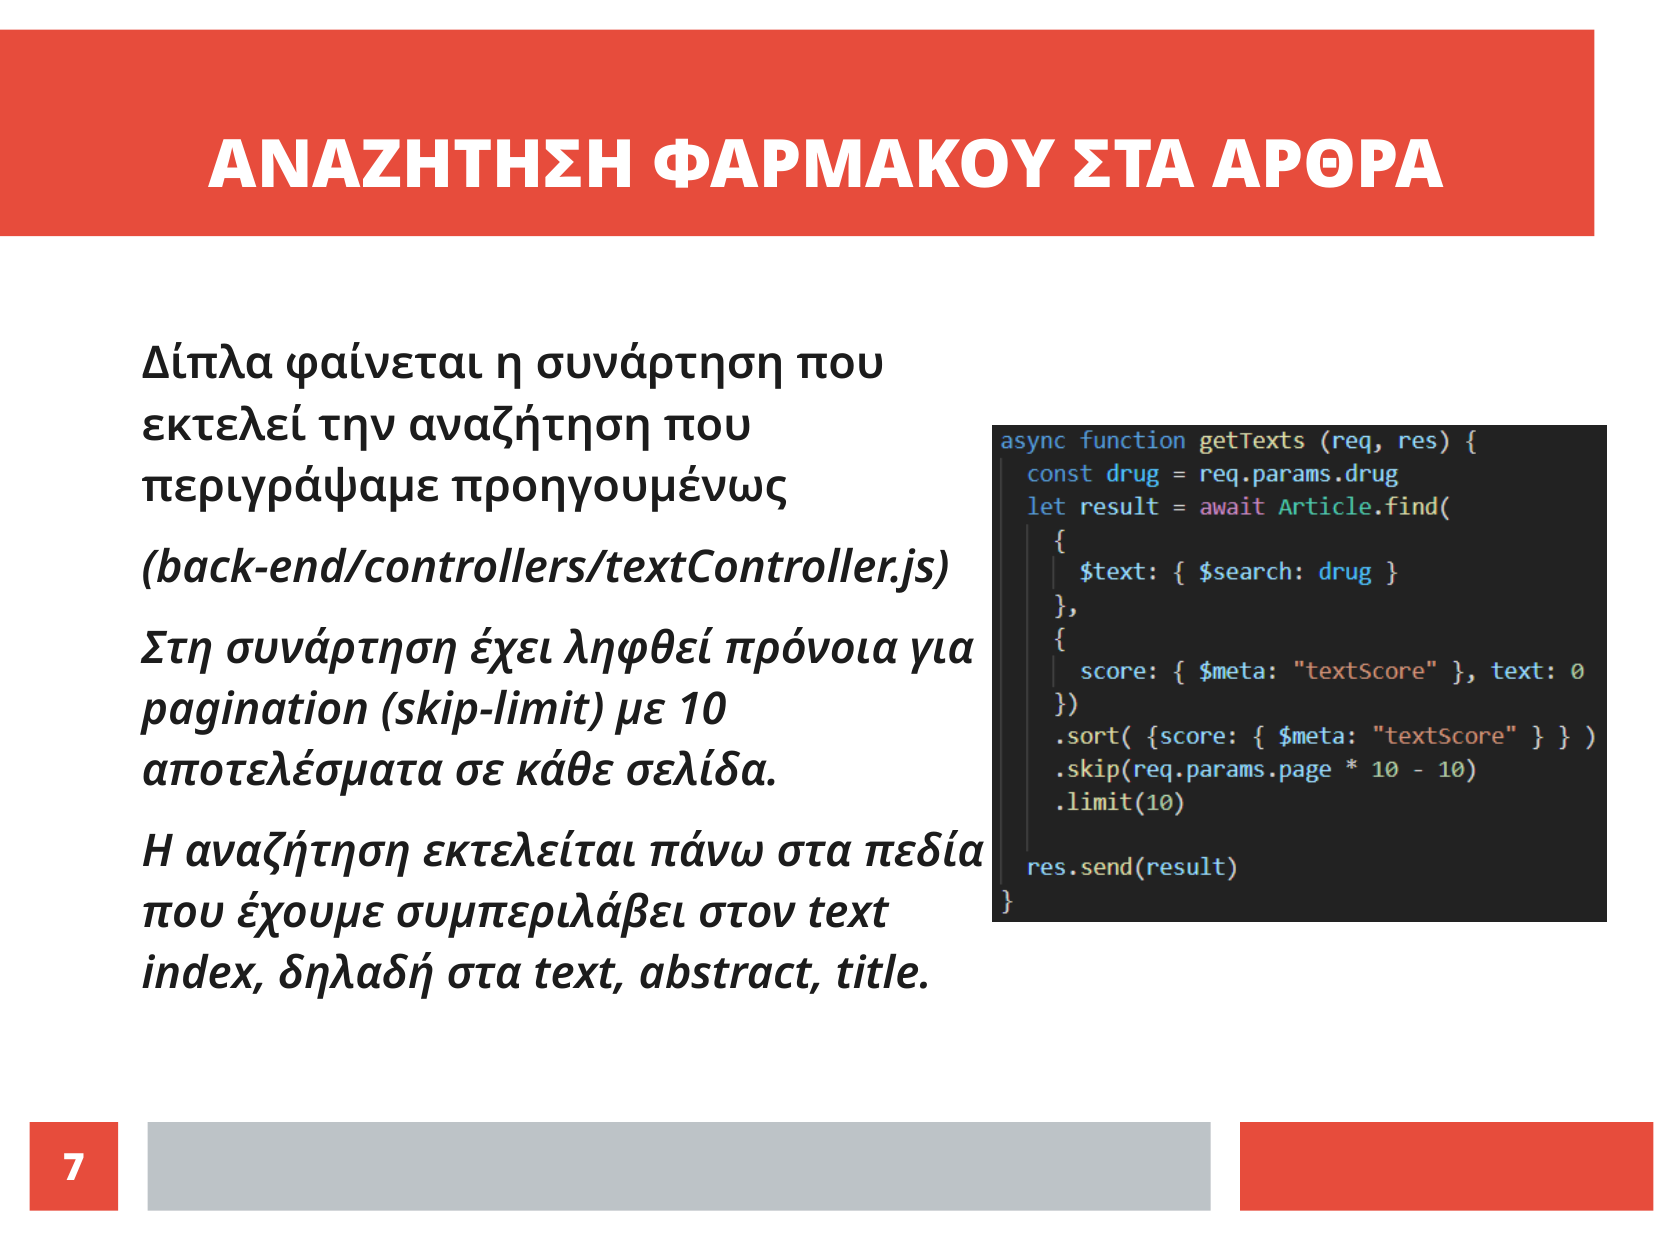

# ΑΝΑΖΗΤΗΣΗ ΦΑΡΜΑΚΟΥ ΣΤΑ ΑΡΘΡΑ
Δίπλα φαίνεται η συνάρτηση που εκτελεί την αναζήτηση που περιγράψαμε προηγουμένως
(back-end/controllers/textController.js)
Στη συνάρτηση έχει ληφθεί πρόνοια για pagination (skip-limit) με 10 αποτελέσματα σε κάθε σελίδα.
Η αναζήτηση εκτελείται πάνω στα πεδία που έχουμε συμπεριλάβει στον text index, δηλαδή στα text, abstract, title.
7